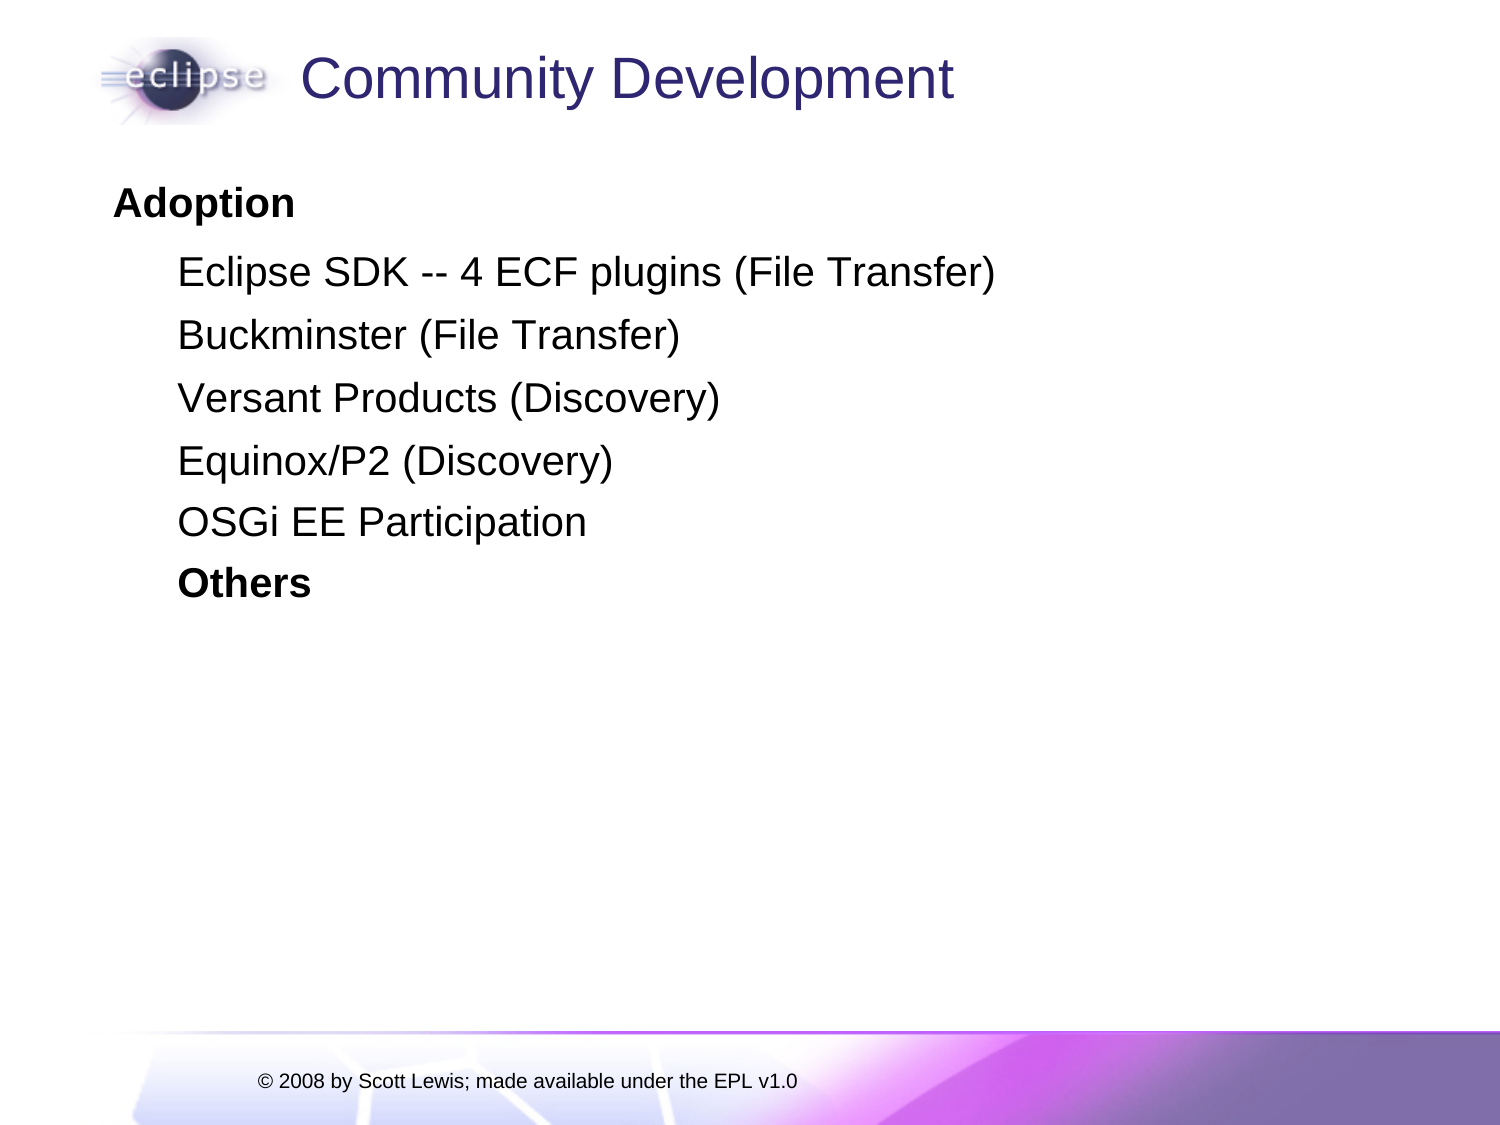

# Community Development
Adoption
Eclipse SDK -- 4 ECF plugins (File Transfer)‏
Buckminster (File Transfer)‏
Versant Products (Discovery)‏
Equinox/P2 (Discovery)‏
OSGi EE Participation
Others